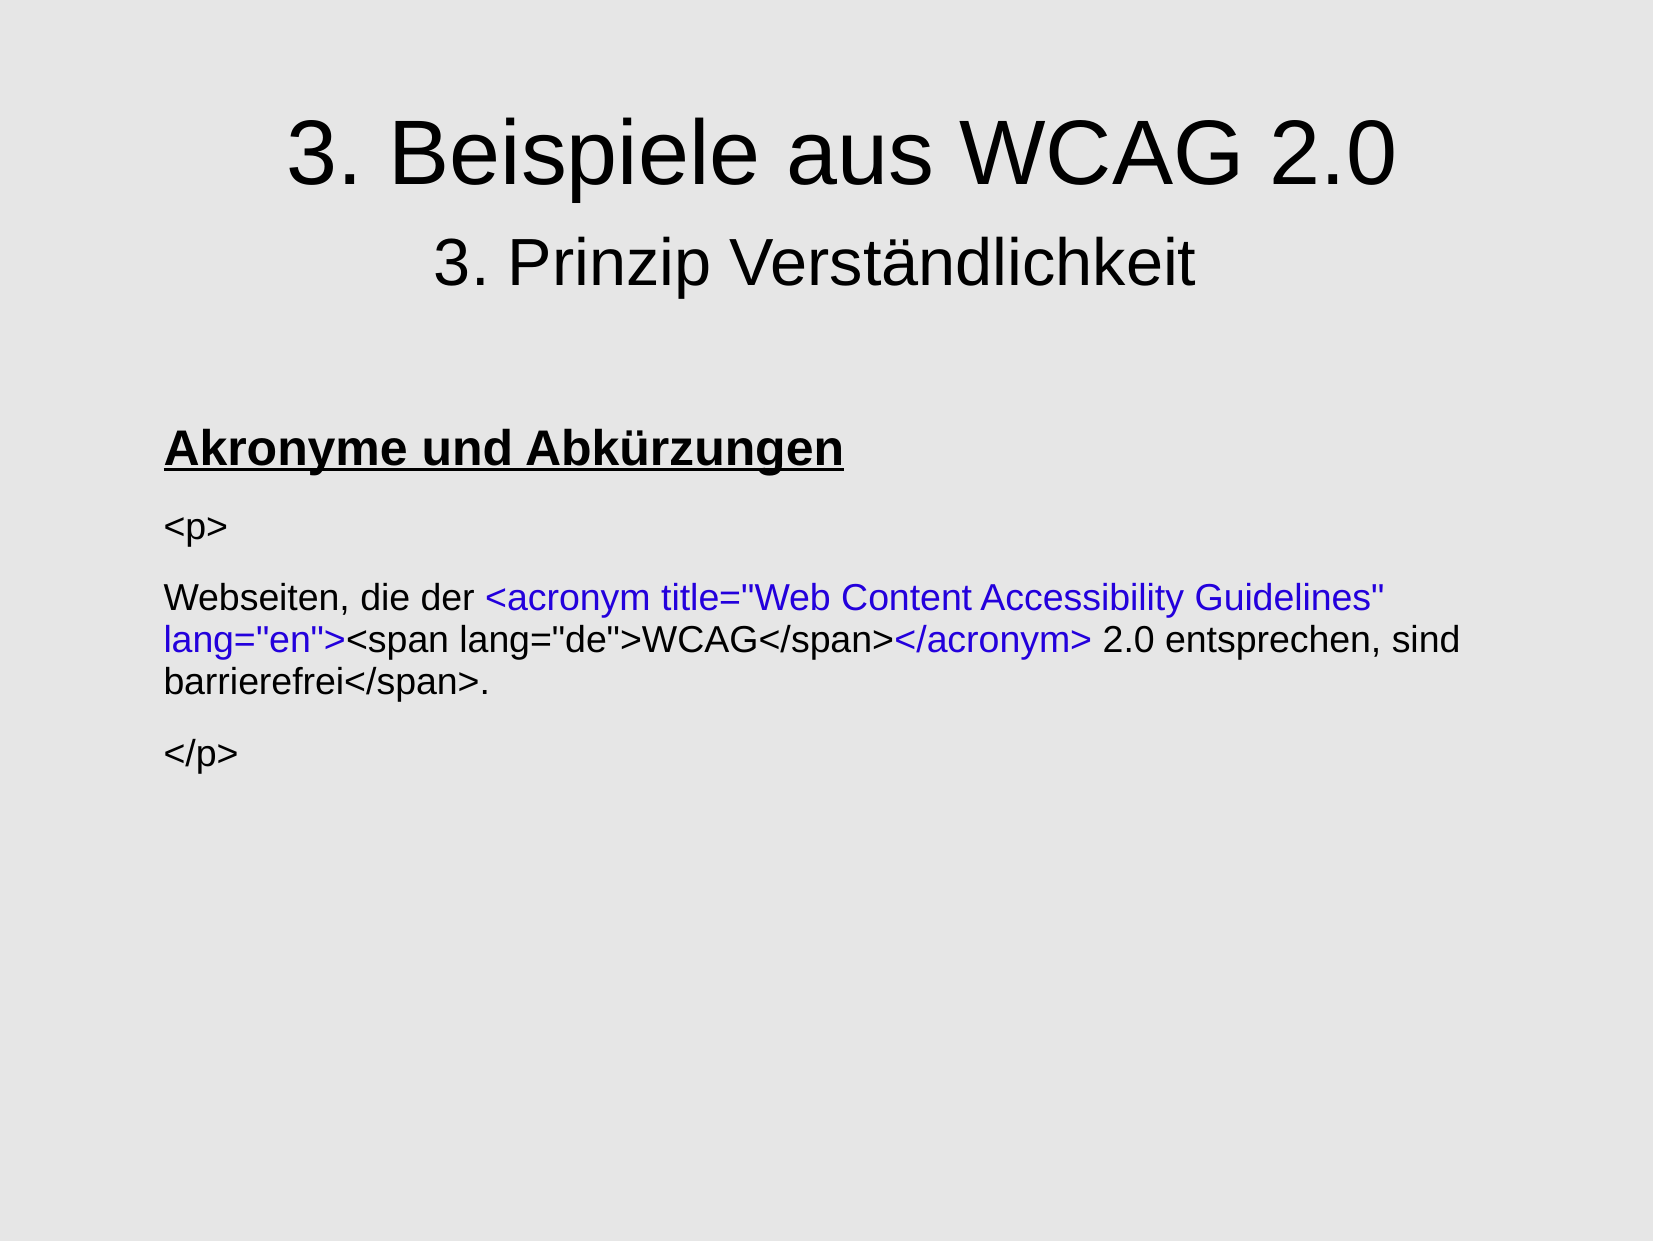

3. Beispiele aus WCAG 2.0
# 3. Prinzip Verständlichkeit
Akronyme und Abkürzungen
<p>
Webseiten, die der <acronym title="Web Content Accessibility Guidelines" lang="en"><span lang="de">WCAG</span></acronym> 2.0 entsprechen, sind barrierefrei</span>.
</p>